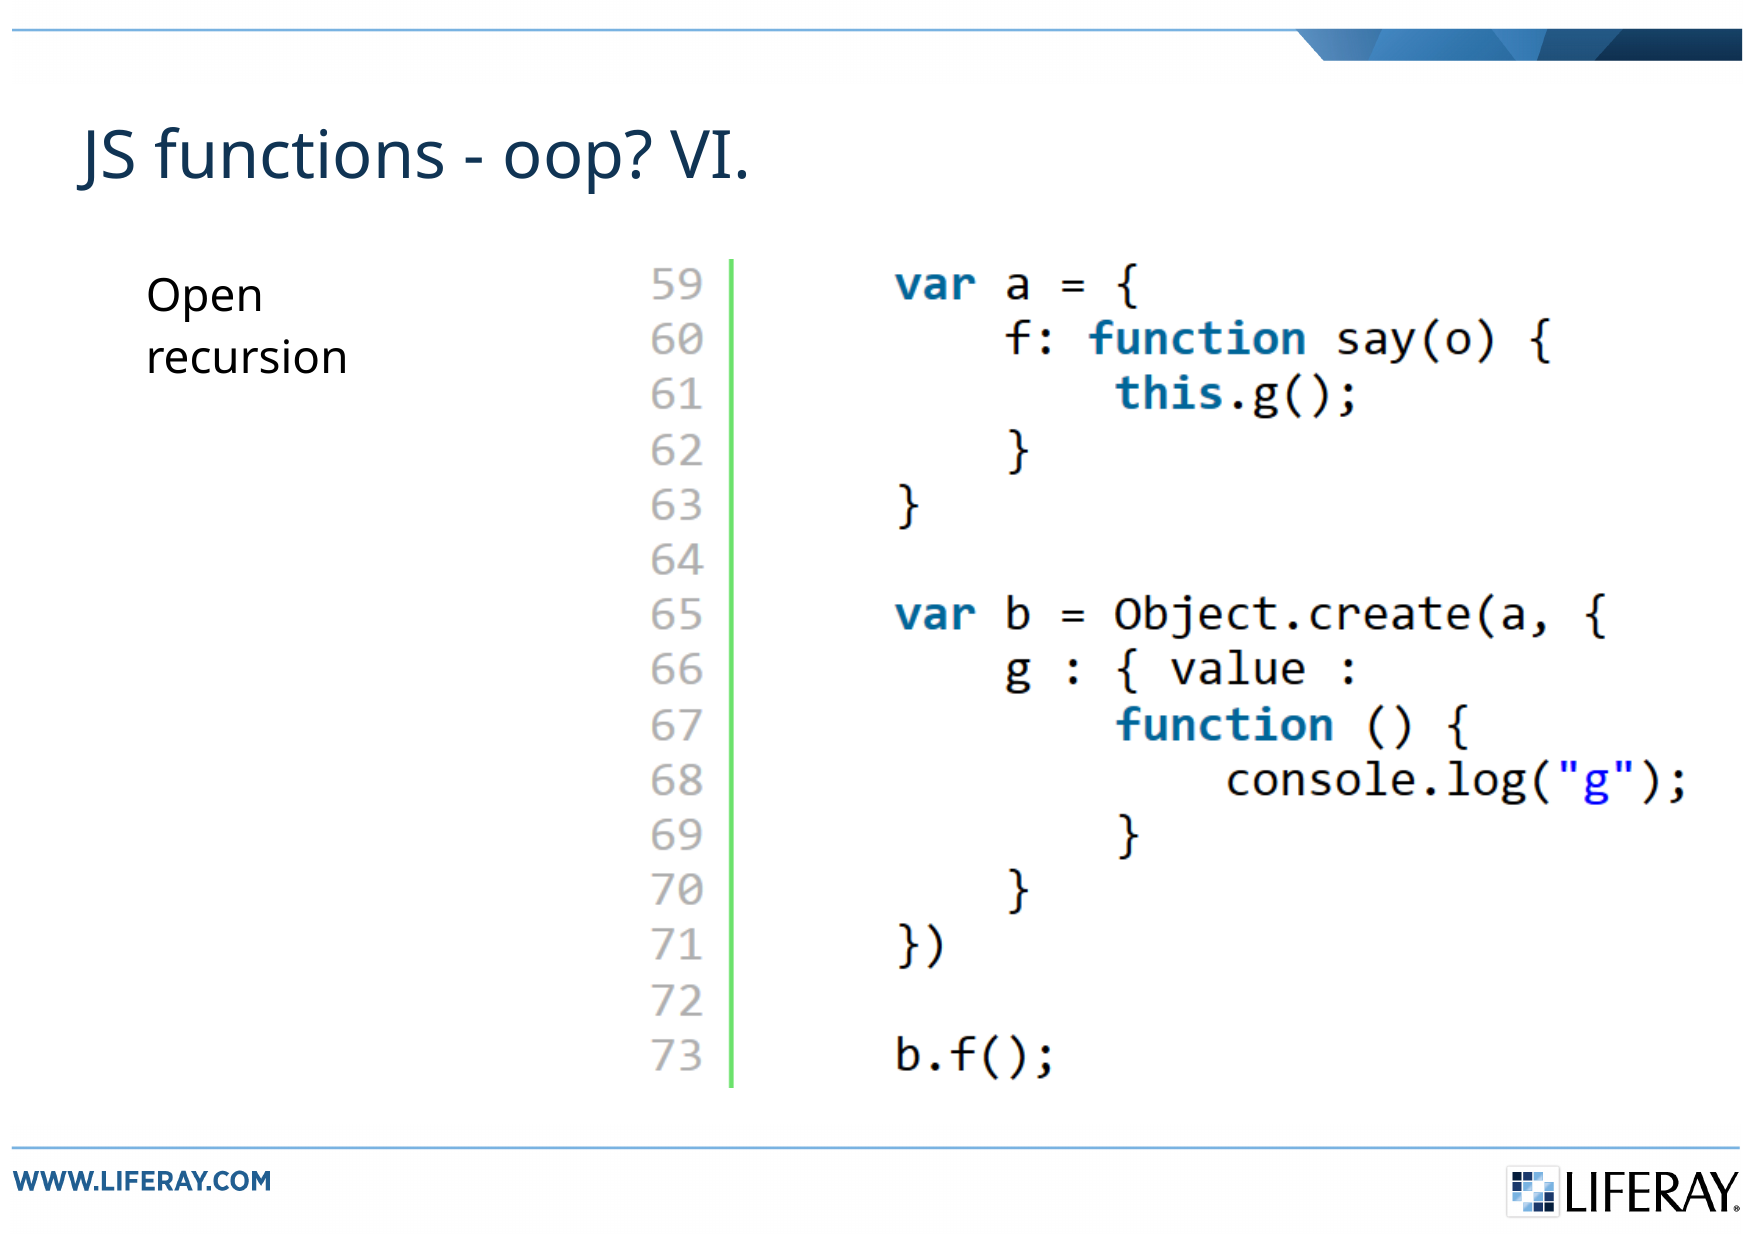

# JS functions - oop? VI.
Open
recursion